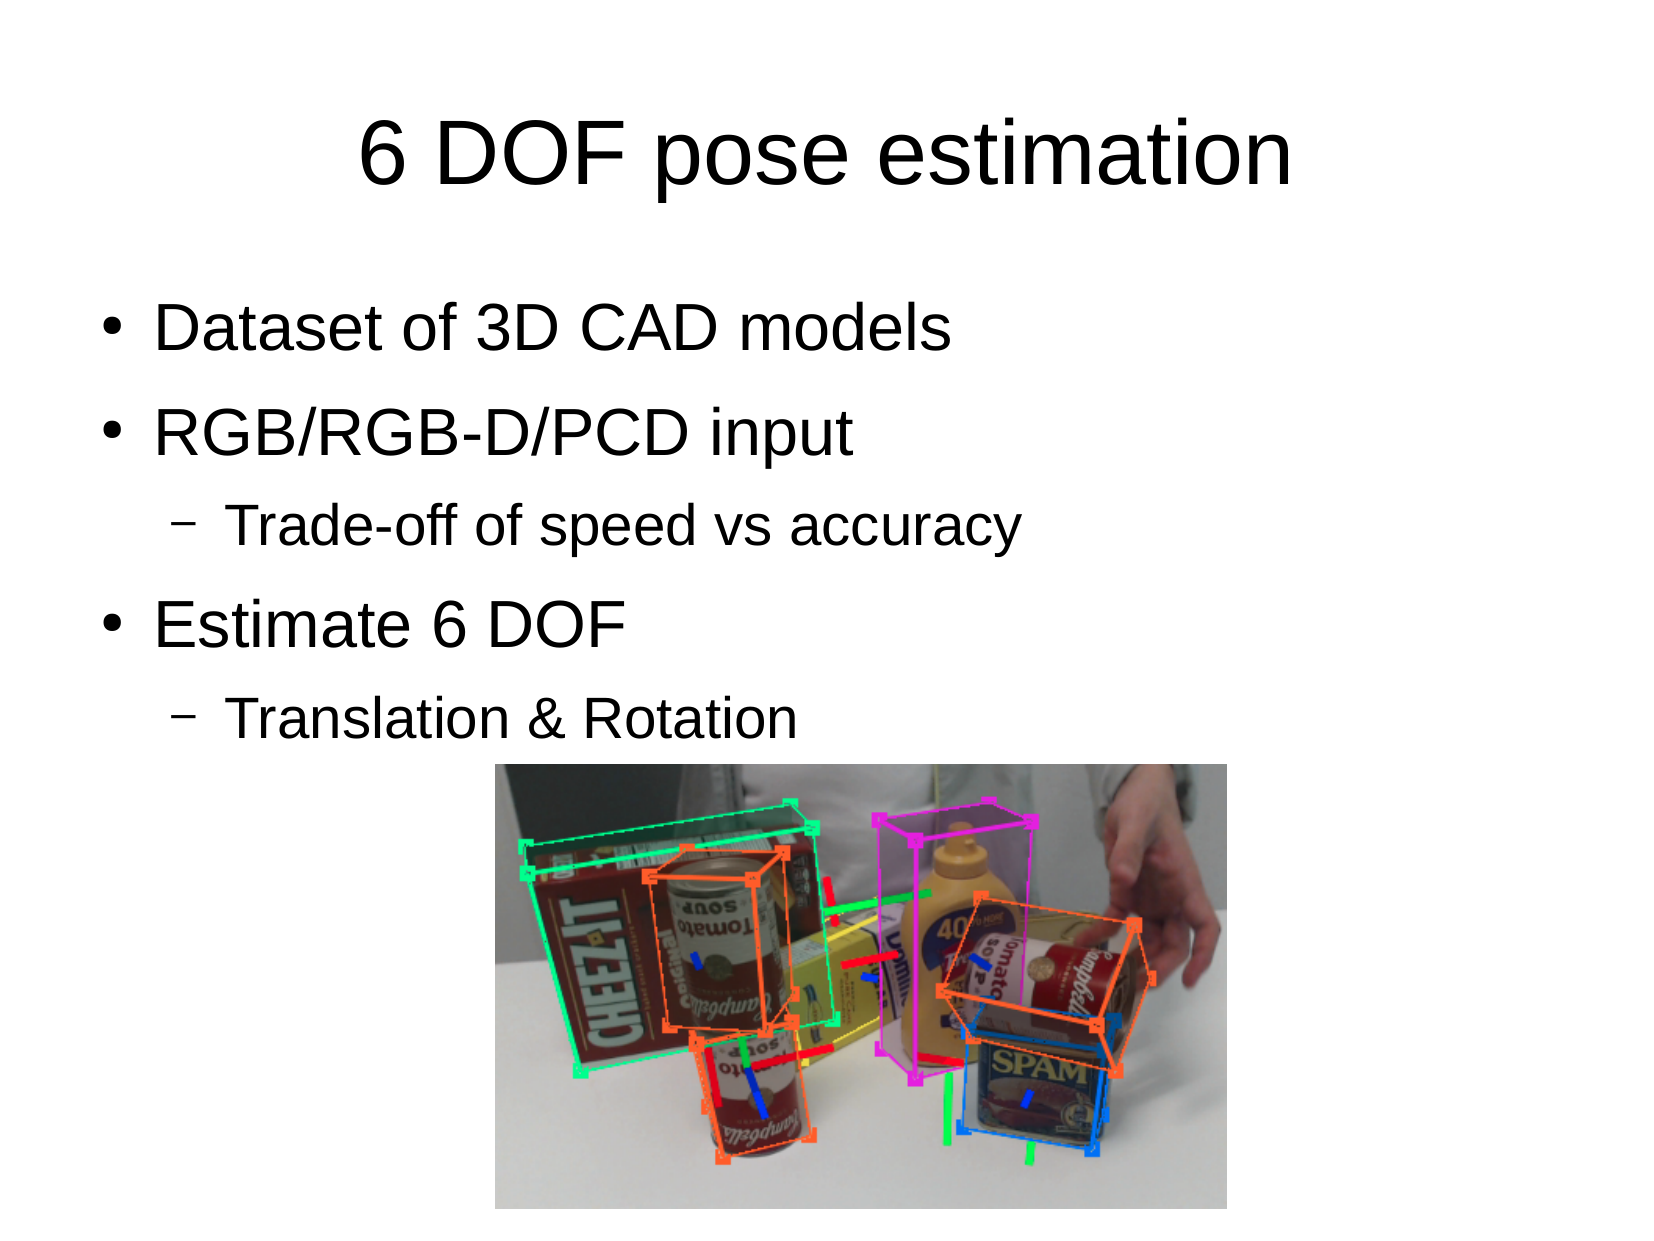

# 6 DOF pose estimation
Dataset of 3D CAD models
RGB/RGB-D/PCD input
Trade-off of speed vs accuracy
Estimate 6 DOF
Translation & Rotation